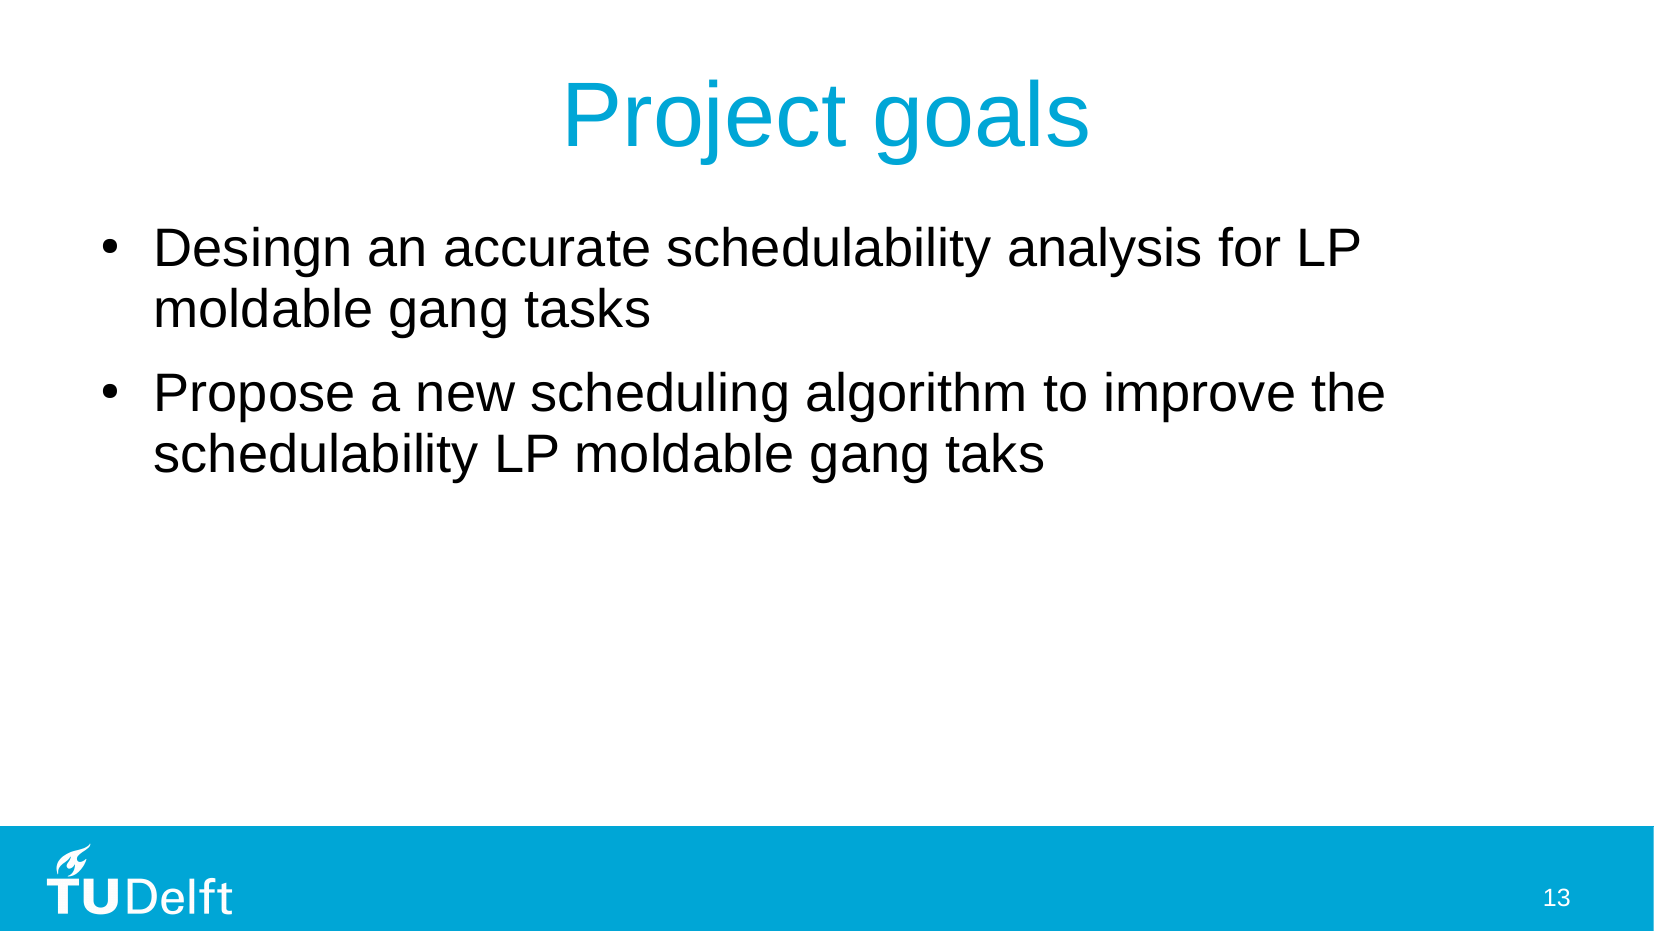

# Project goals
Desingn an accurate schedulability analysis for LP moldable gang tasks
Propose a new scheduling algorithm to improve the schedulability LP moldable gang taks
13